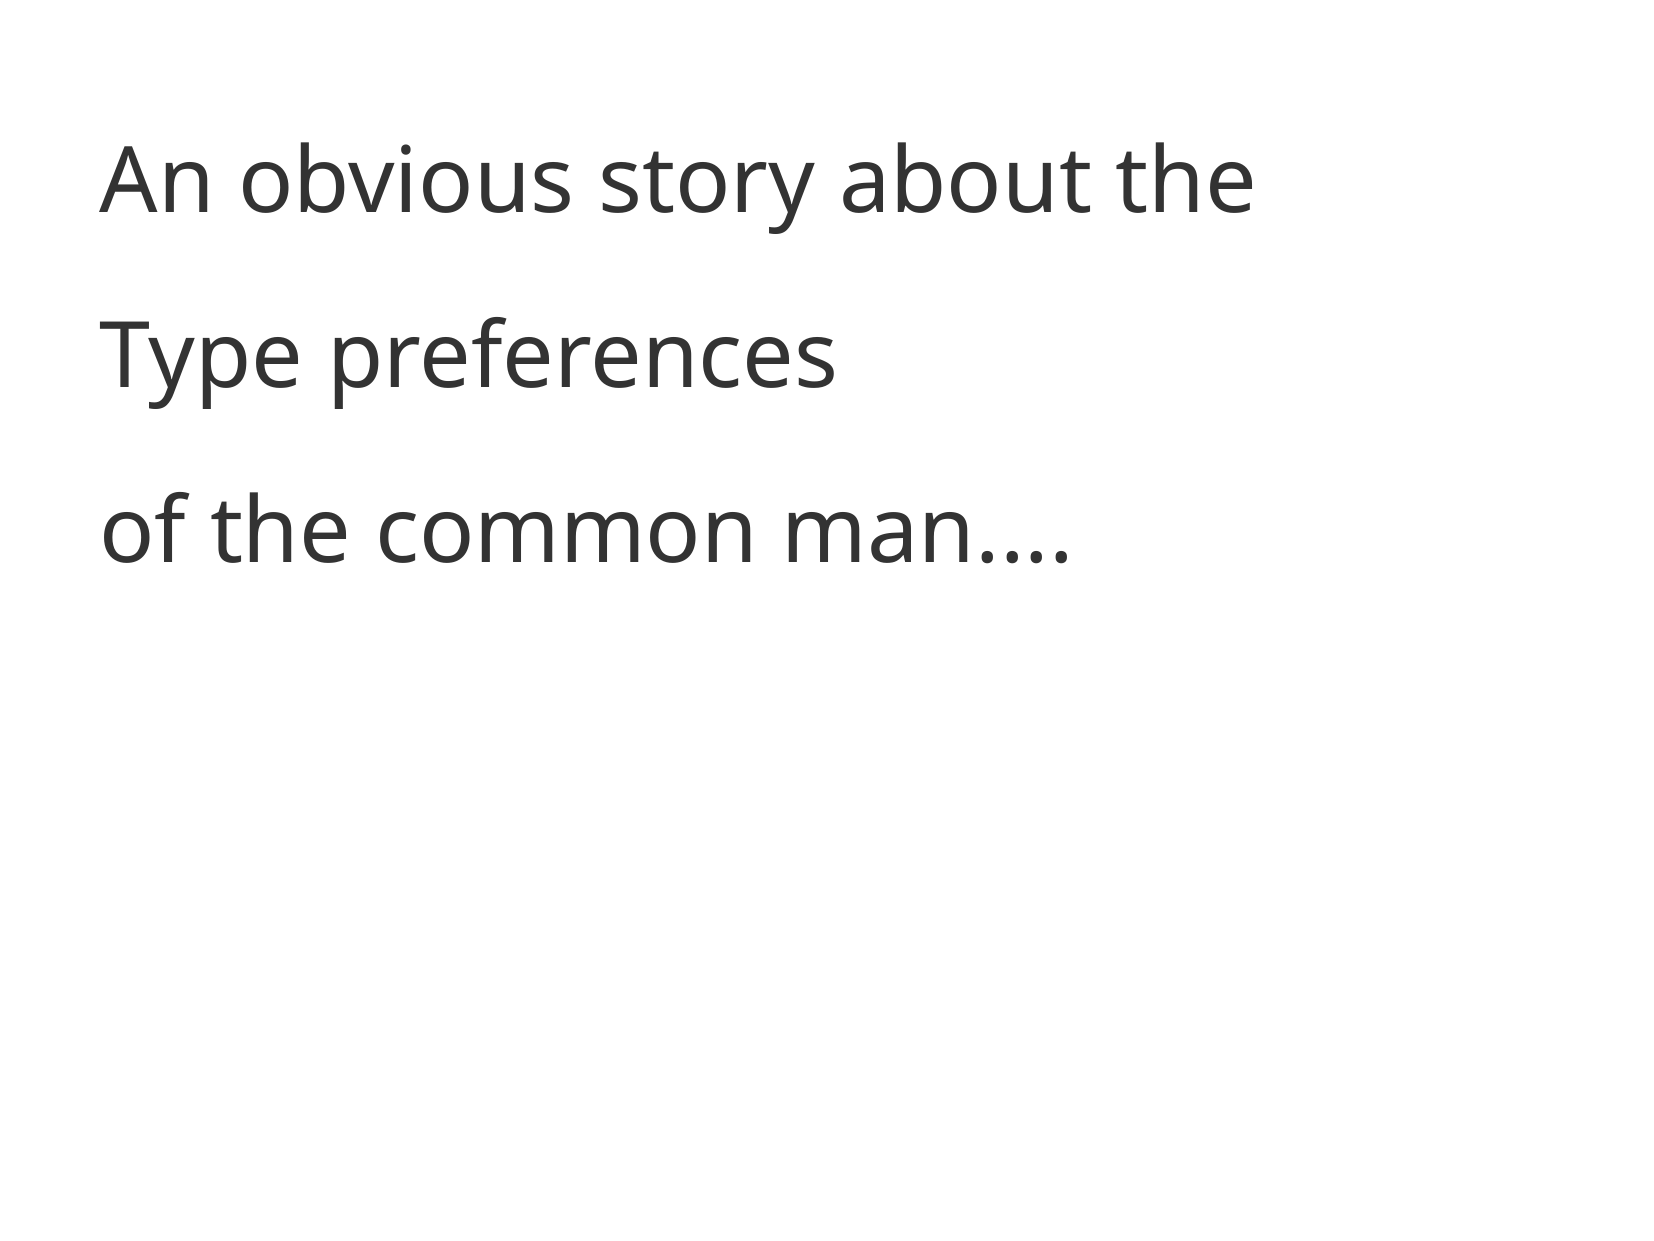

# An obvious story about the Type preferences of the common man....